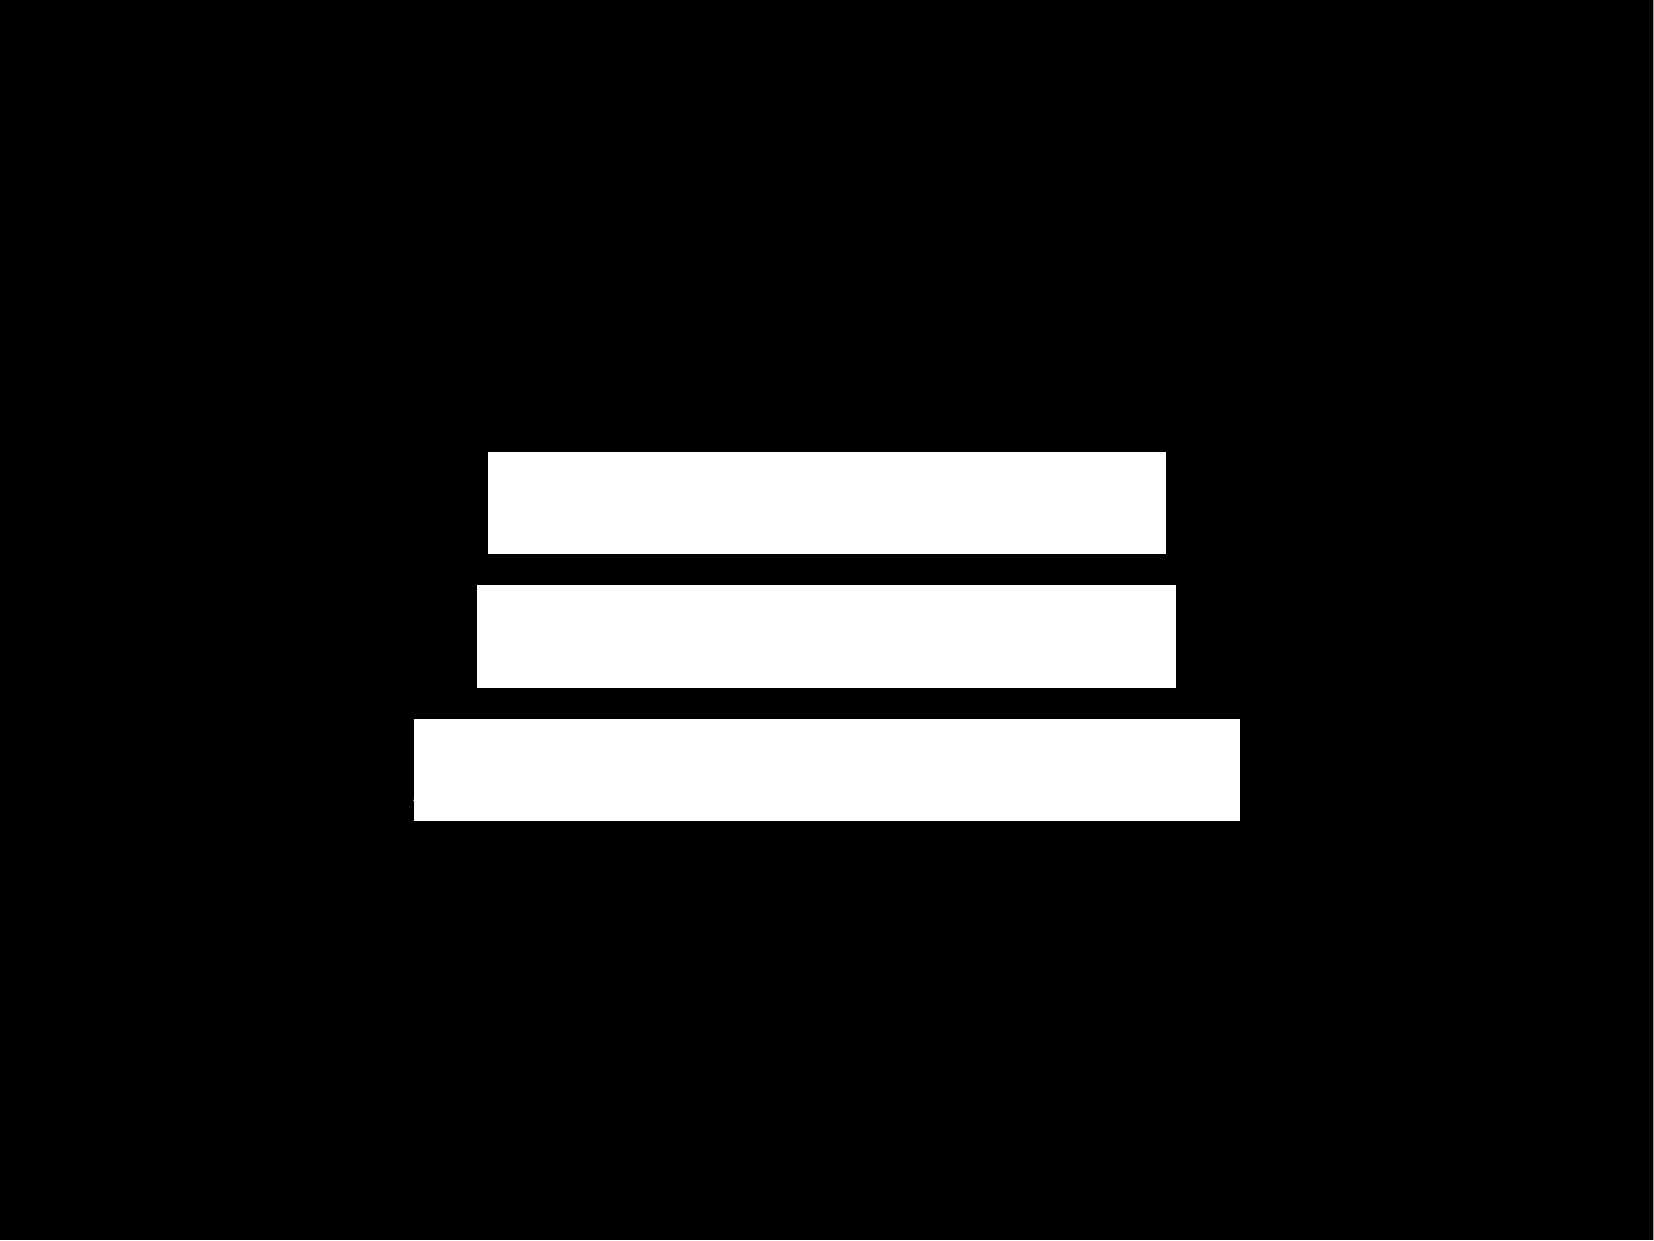

# Olho para o céu,
Vejo o sol brilhar,
Abro o meu coração